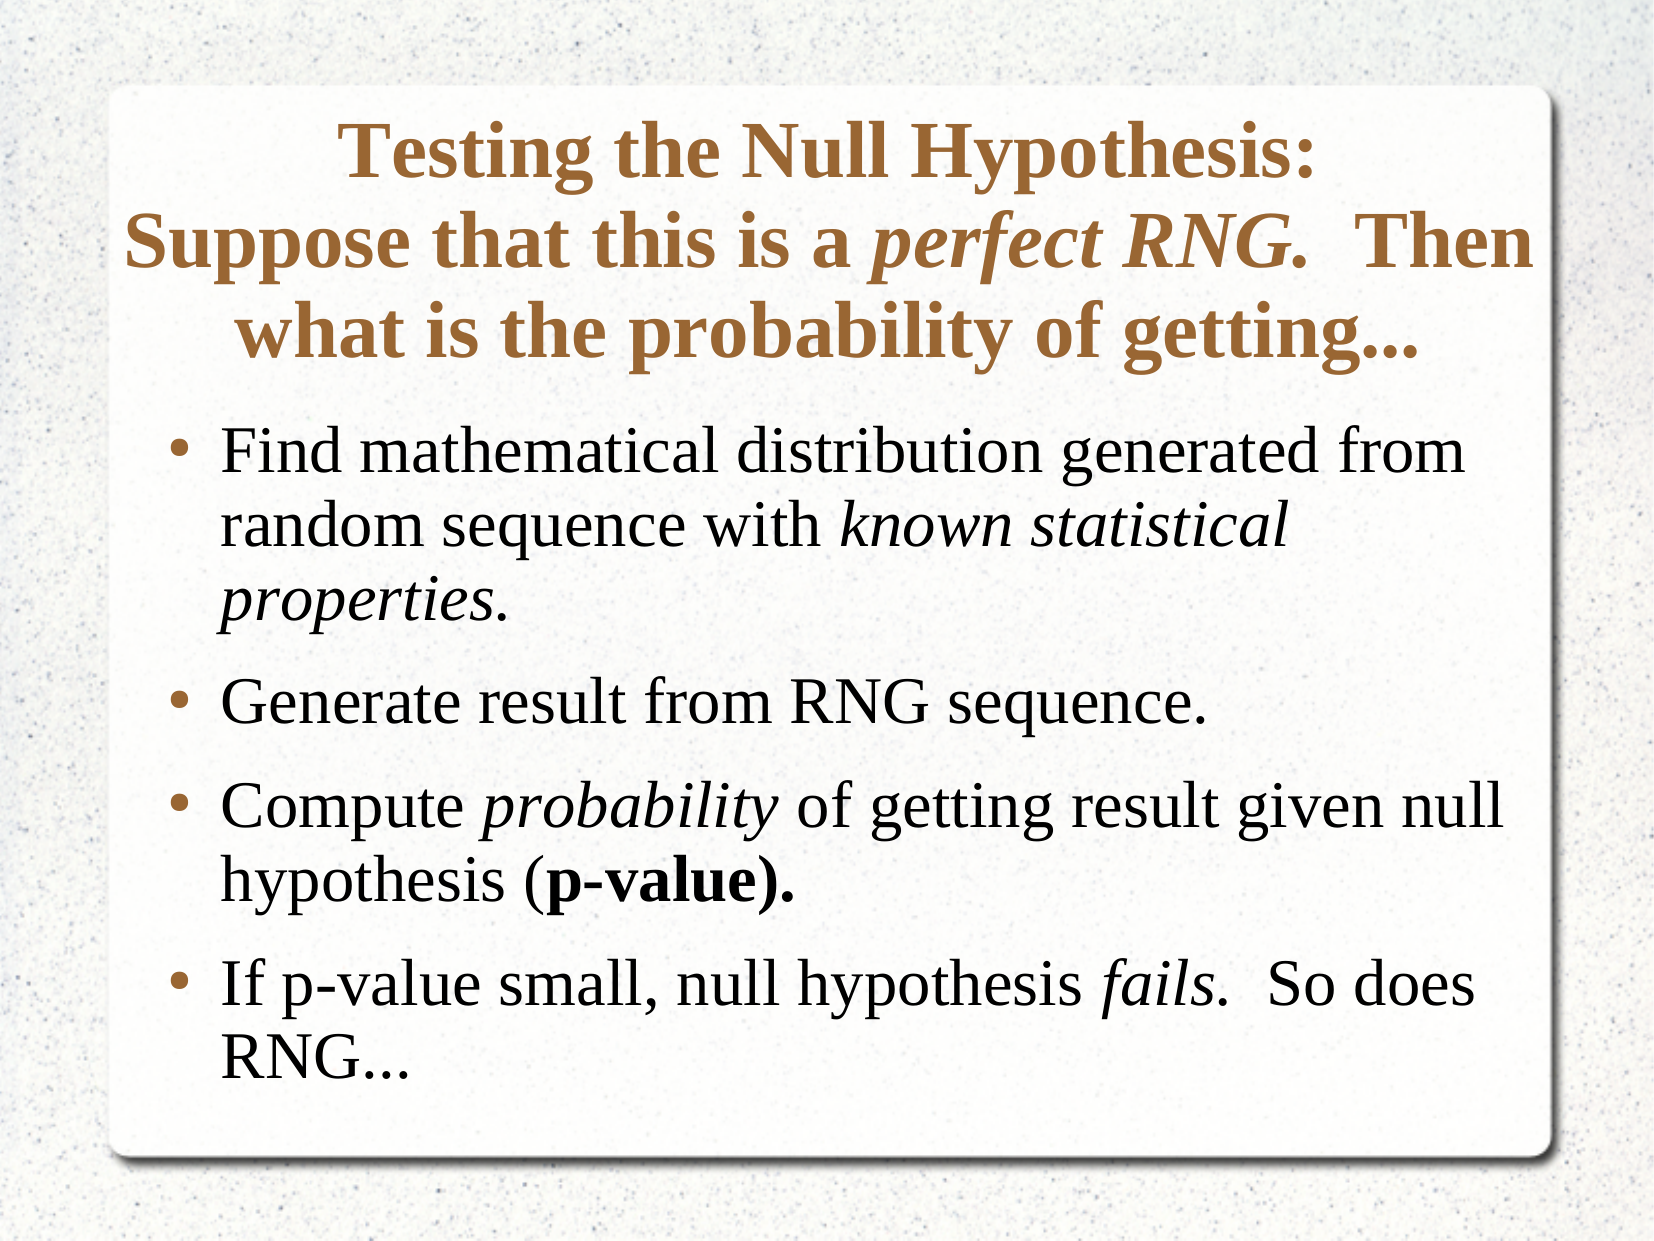

# Testing the Null Hypothesis: Suppose that this is a perfect RNG. Then what is the probability of getting...
Find mathematical distribution generated from random sequence with known statistical properties.
Generate result from RNG sequence.
Compute probability of getting result given null hypothesis (p-value).
If p-value small, null hypothesis fails. So does RNG...